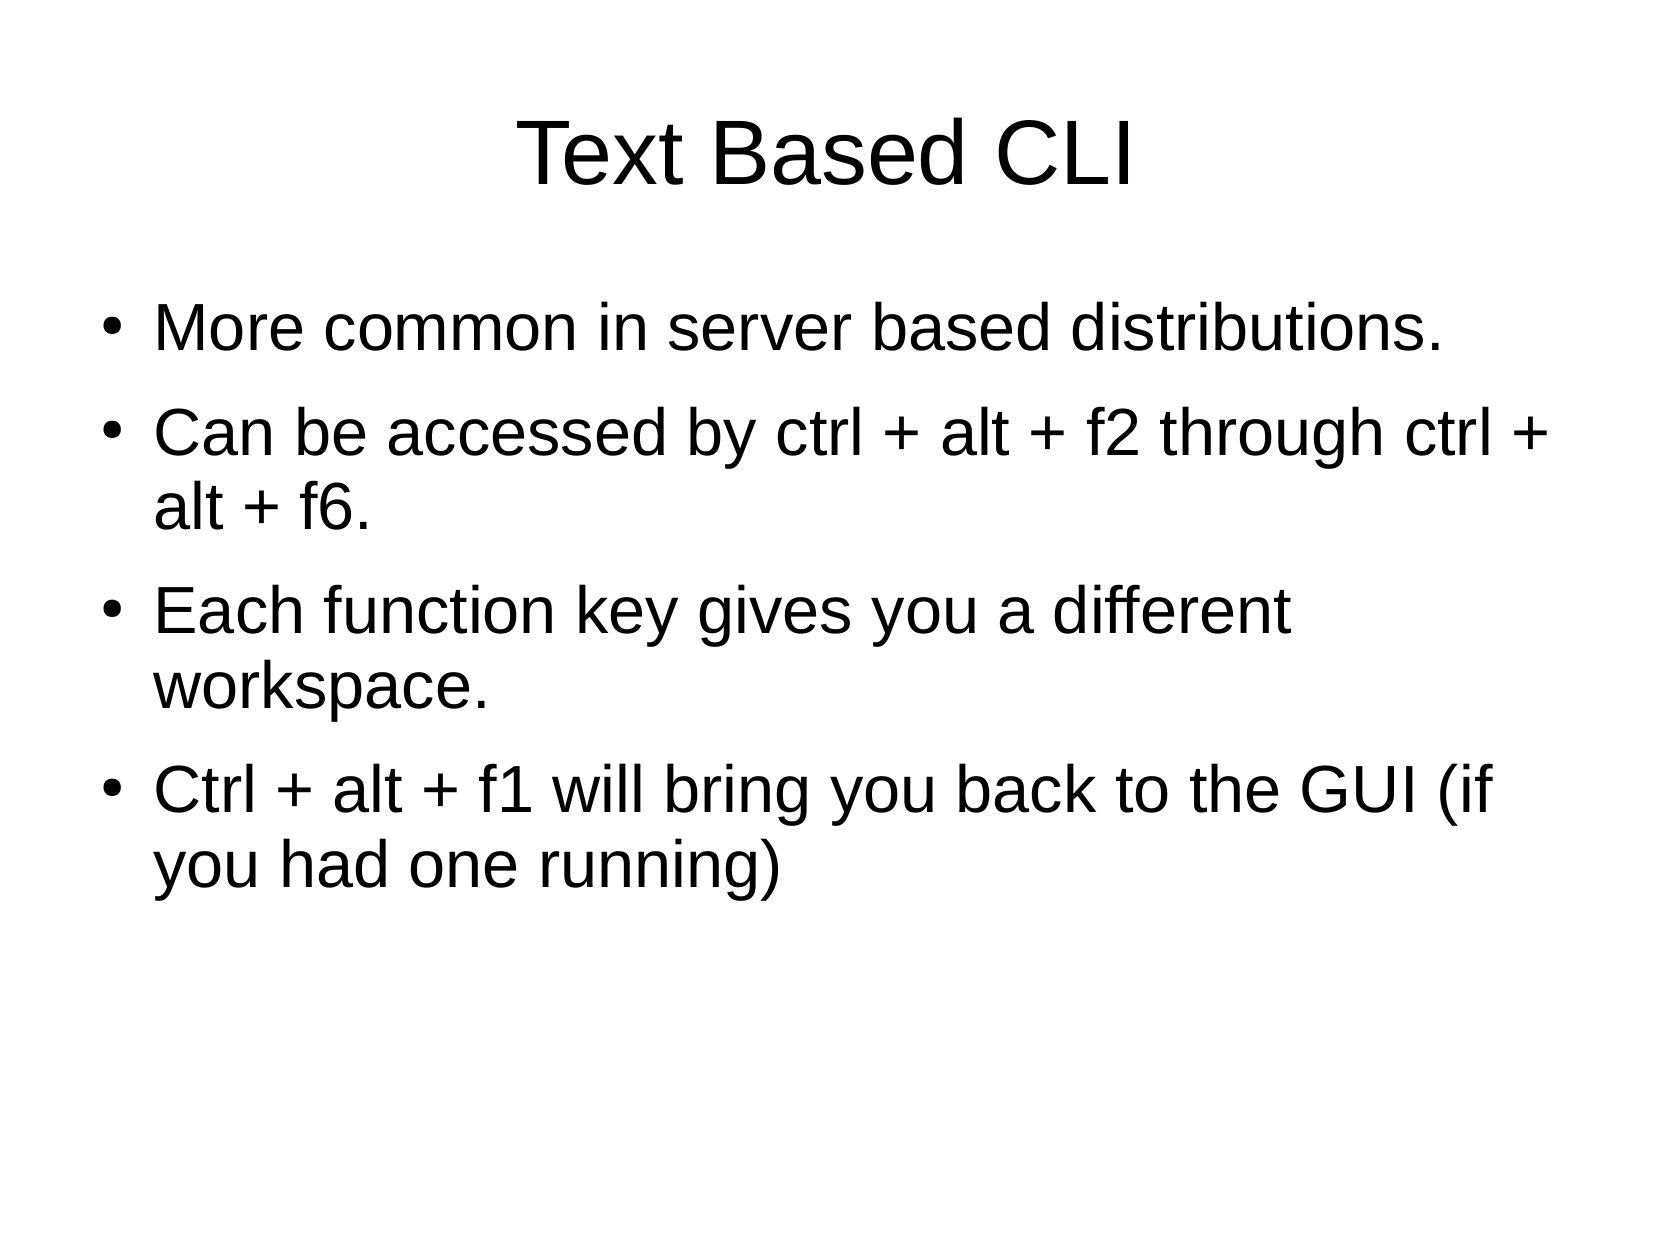

# Text Based CLI
More common in server based distributions.
Can be accessed by ctrl + alt + f2 through ctrl + alt + f6.
Each function key gives you a different workspace.
Ctrl + alt + f1 will bring you back to the GUI (if you had one running)